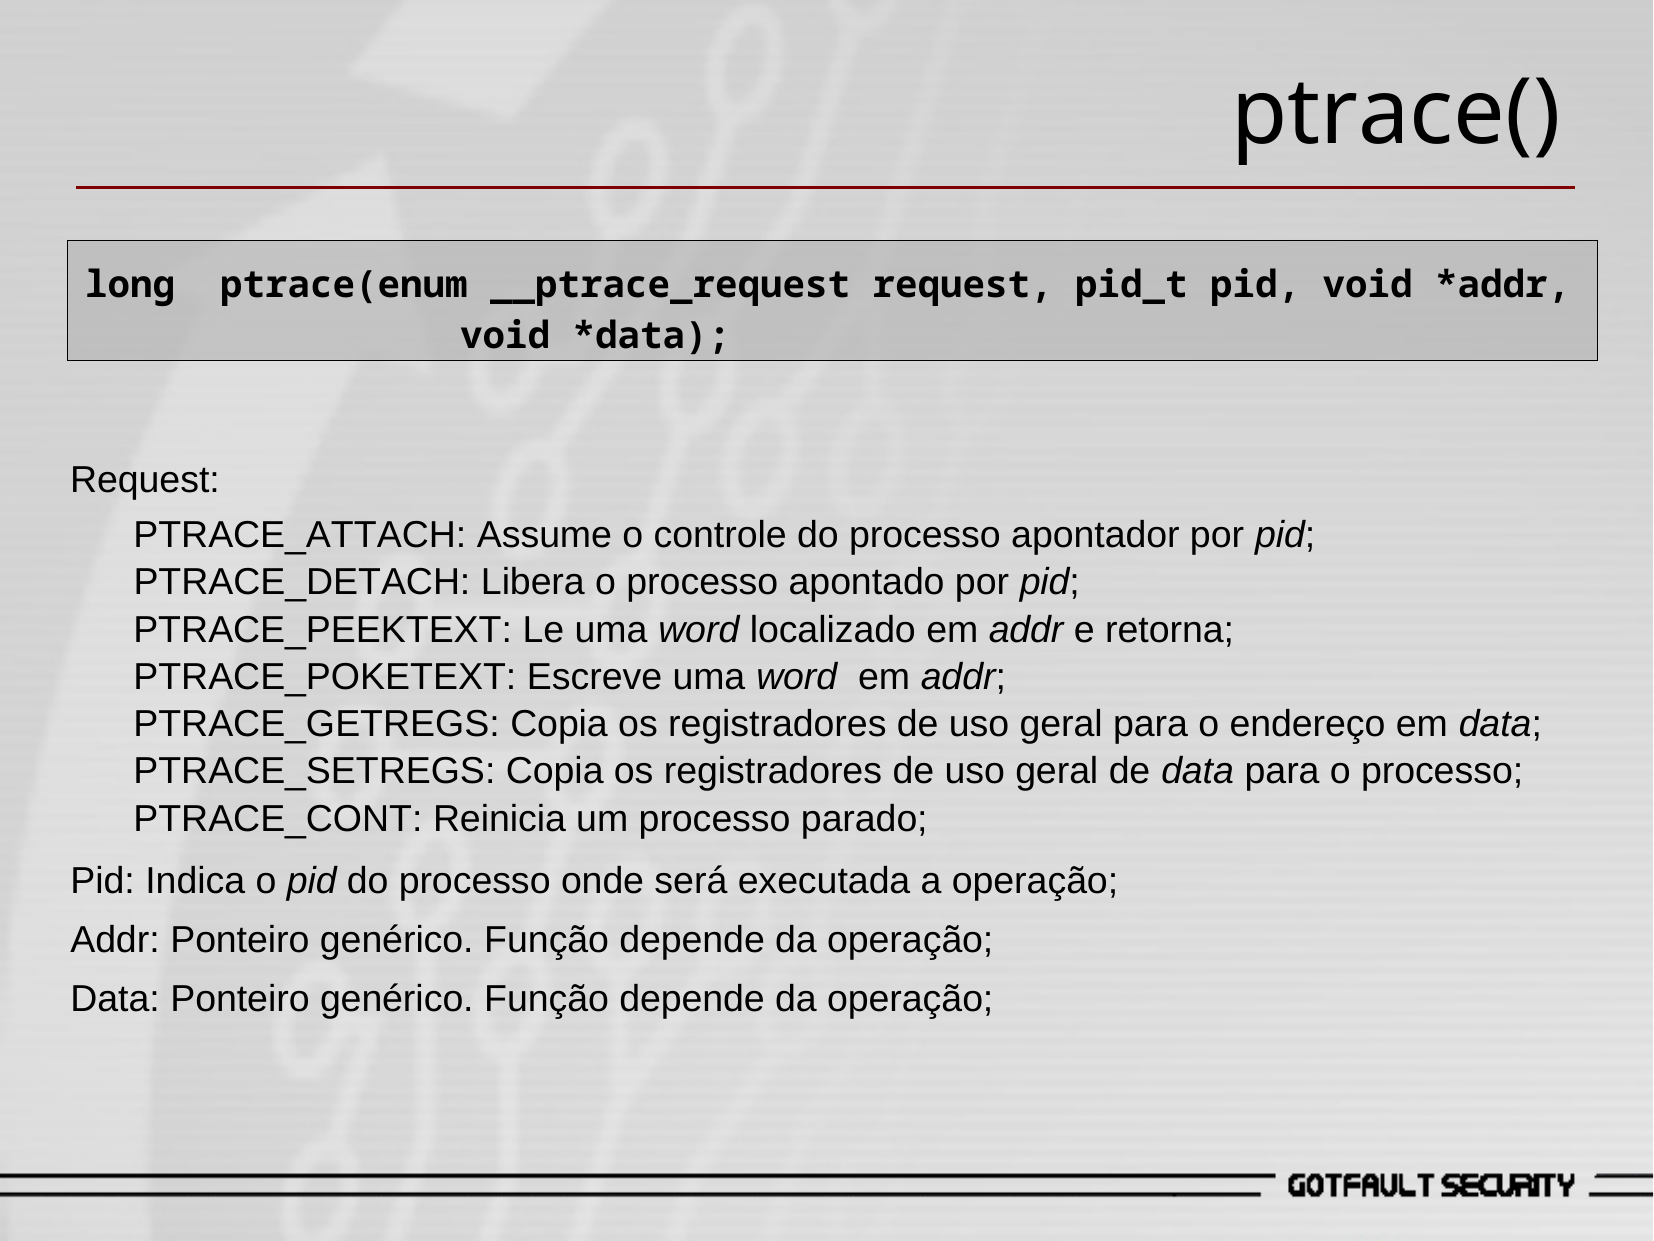

ptrace()
long ptrace(enum __ptrace_request request, pid_t pid, void *addr, 					void *data);
Request:
 PTRACE_ATTACH: Assume o controle do processo apontador por pid;
 PTRACE_DETACH: Libera o processo apontado por pid;
 PTRACE_PEEKTEXT: Le uma word localizado em addr e retorna;
 PTRACE_POKETEXT: Escreve uma word em addr;
 PTRACE_GETREGS: Copia os registradores de uso geral para o endereço em data;
 PTRACE_SETREGS: Copia os registradores de uso geral de data para o processo;
 PTRACE_CONT: Reinicia um processo parado;
Pid: Indica o pid do processo onde será executada a operação;
Addr: Ponteiro genérico. Função depende da operação;
Data: Ponteiro genérico. Função depende da operação;